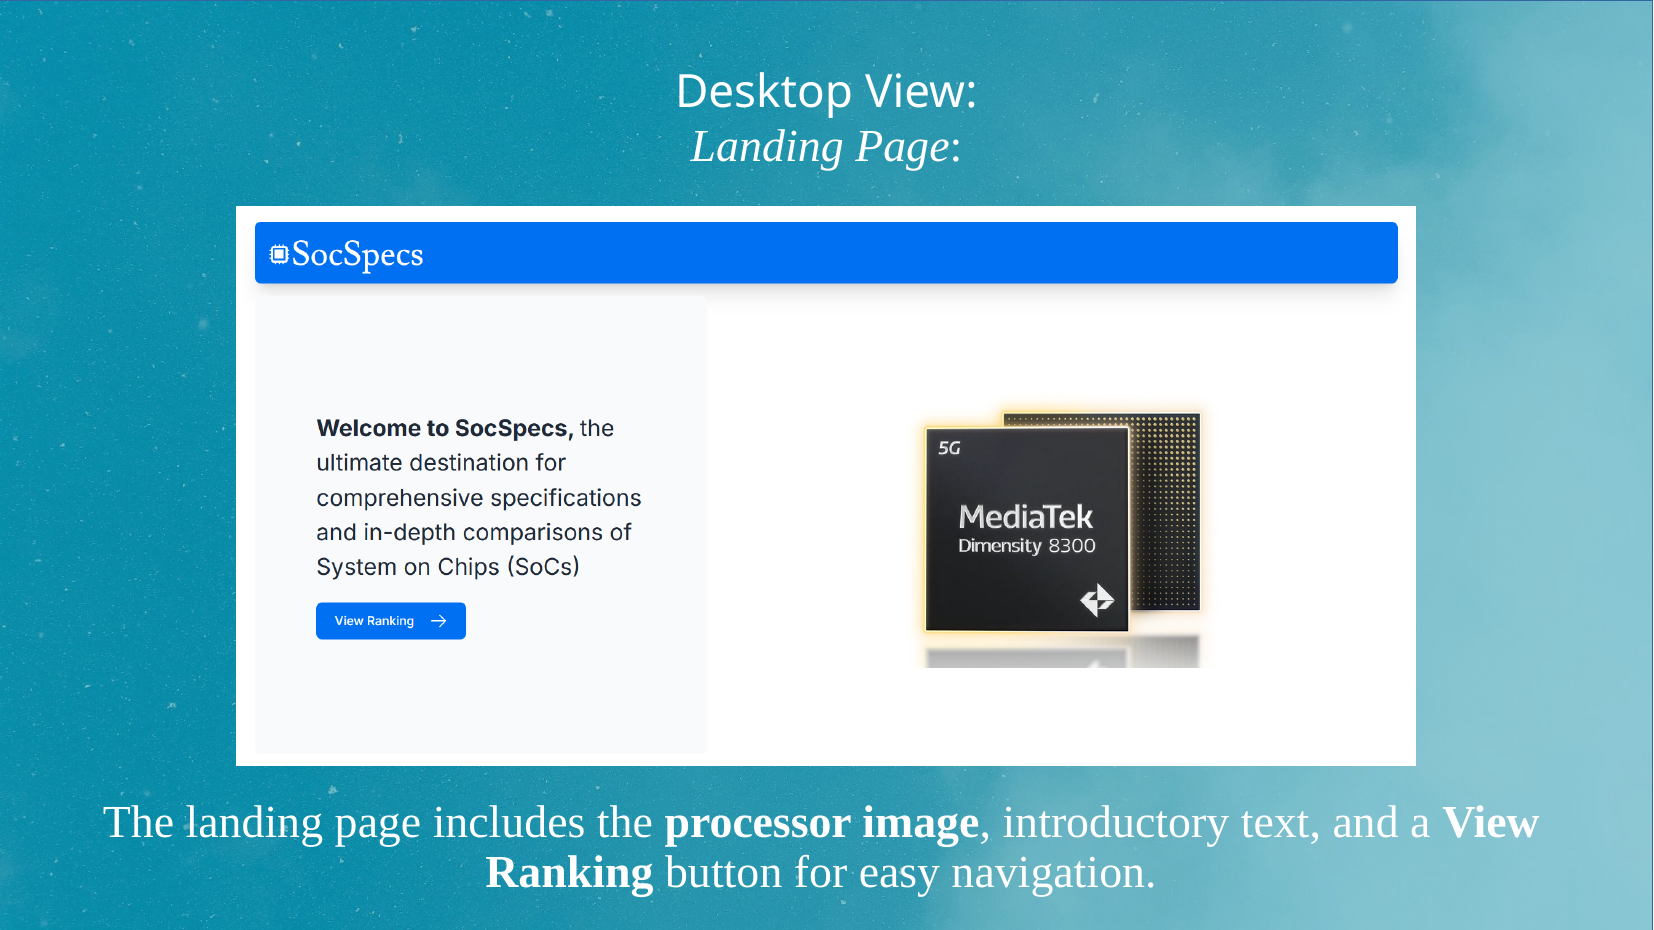

# Desktop View: Landing Page:
The landing page includes the processor image, introductory text, and a View Ranking button for easy navigation.